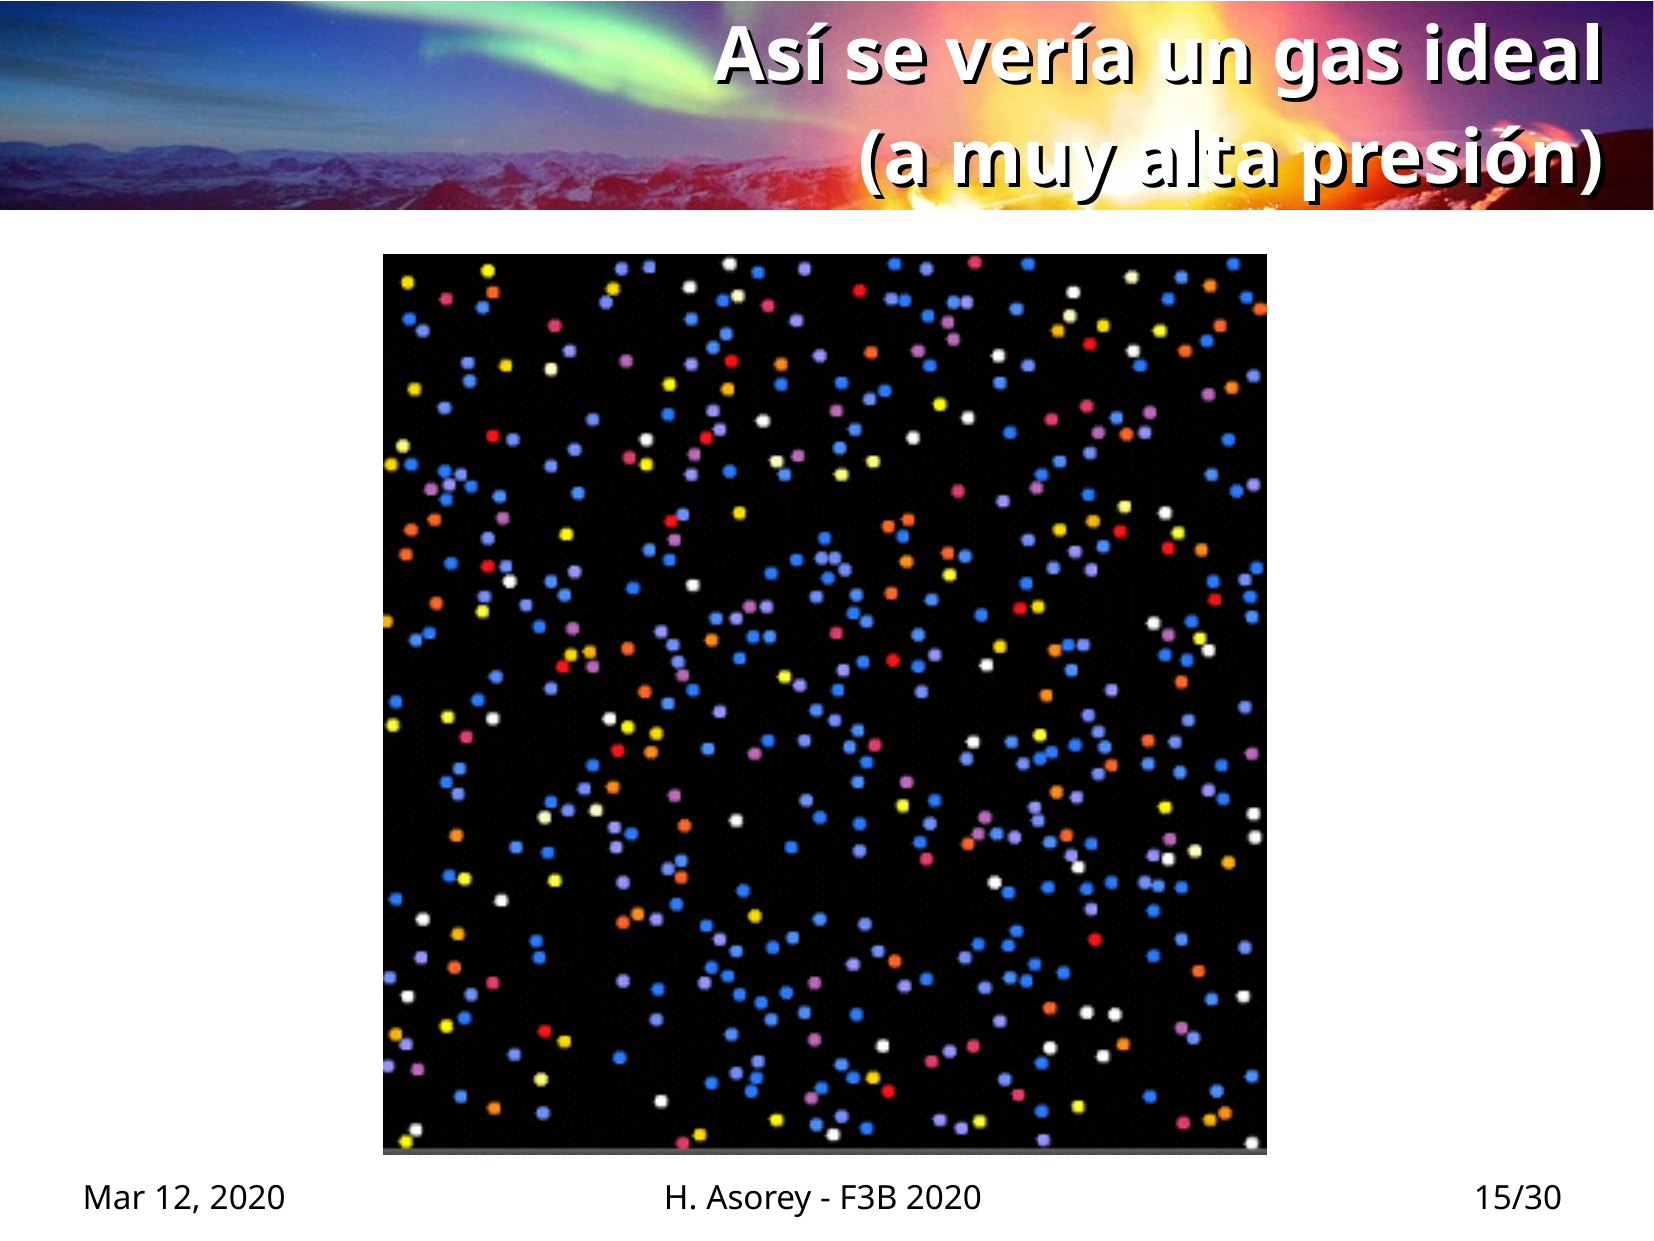

# Así se vería un gas ideal (a muy alta presión)
Mar 12, 2020
H. Asorey - F3B 2020
15